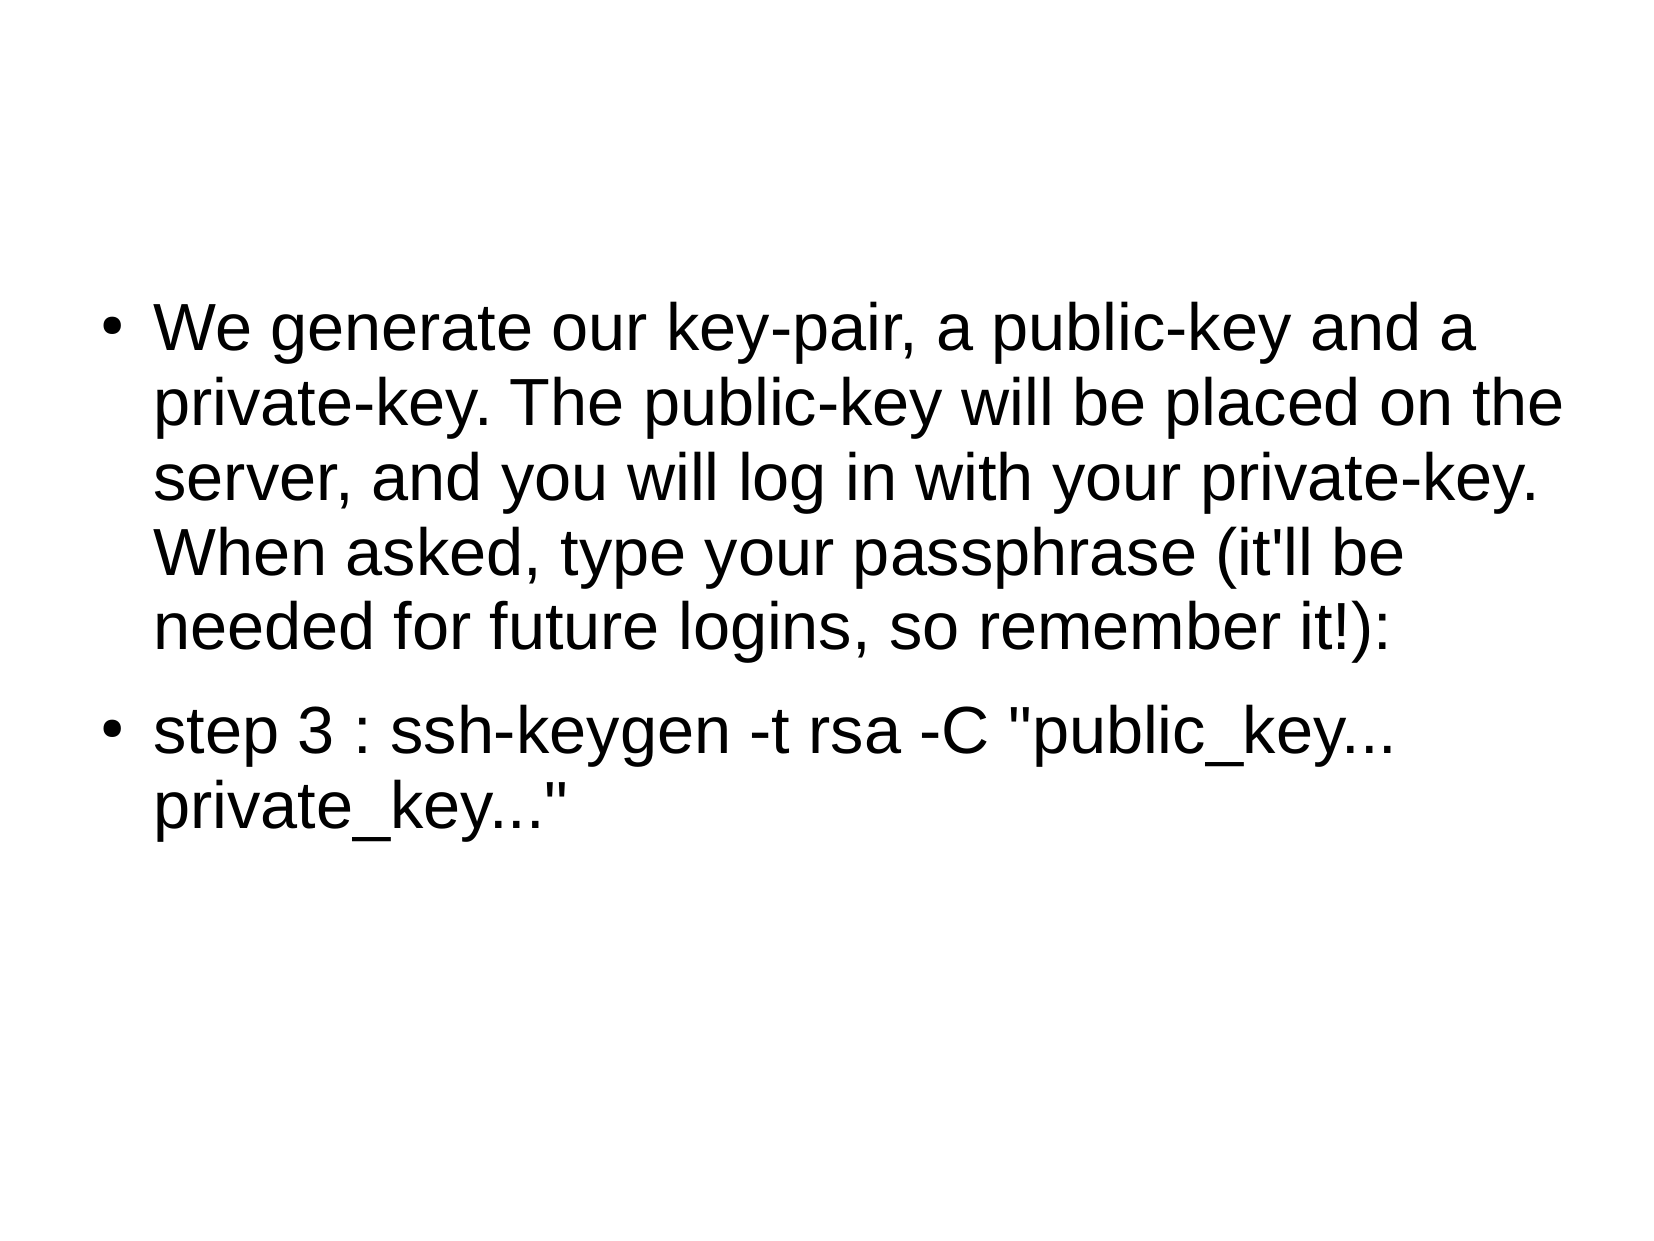

#
We generate our key-pair, a public-key and a private-key. The public-key will be placed on the server, and you will log in with your private-key. When asked, type your passphrase (it'll be needed for future logins, so remember it!):
step 3 : ssh-keygen -t rsa -C "public_key... private_key..."